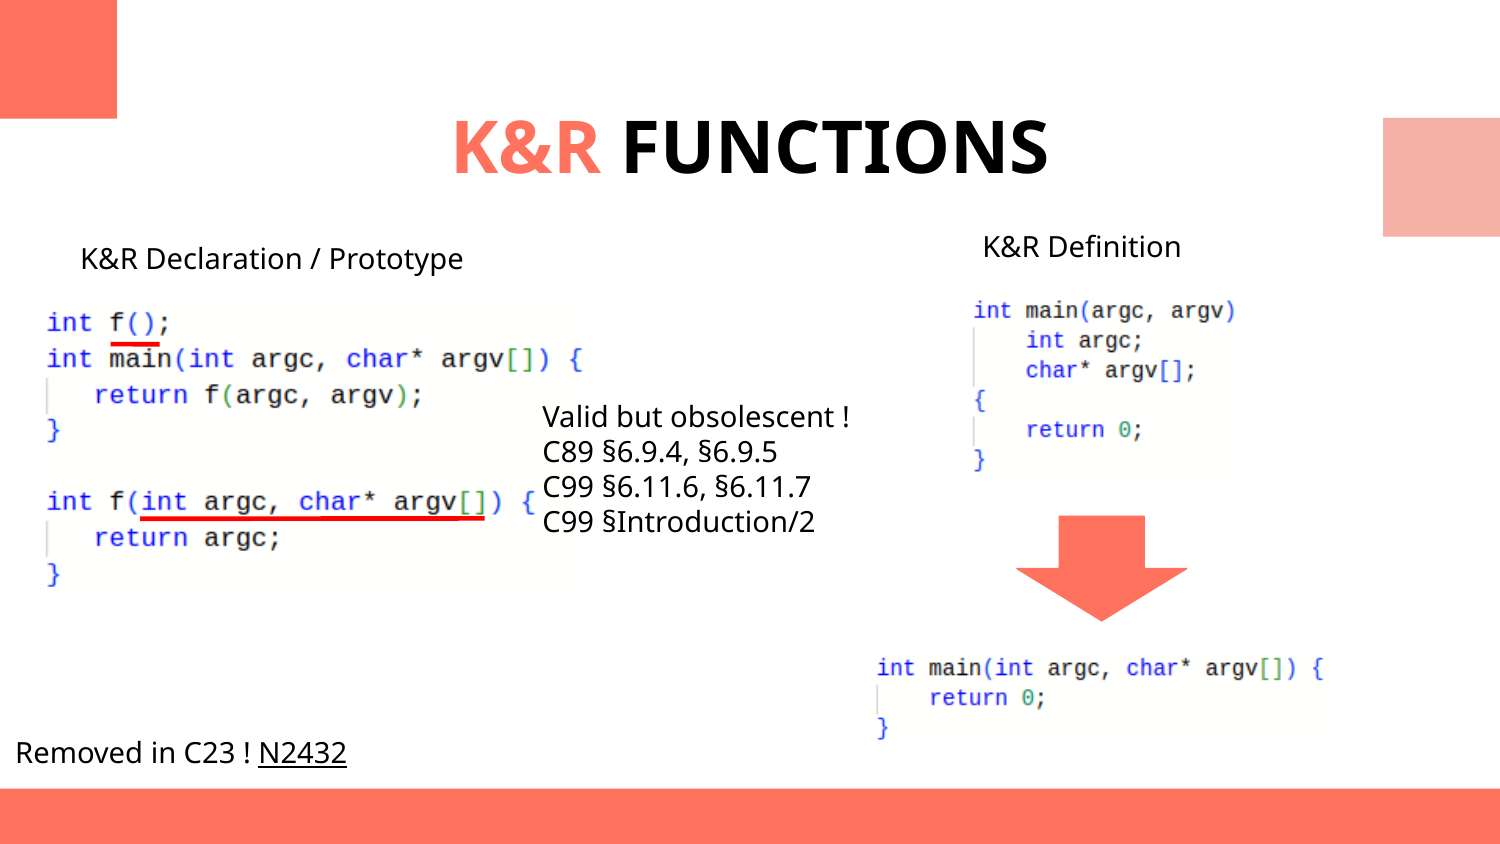

# K&R FUNCTIONS
K&R Definition
K&R Declaration / Prototype
Valid but obsolescent !
C89 §6.9.4, §6.9.5
C99 §6.11.6, §6.11.7
C99 §Introduction/2
Removed in C23 ! N2432